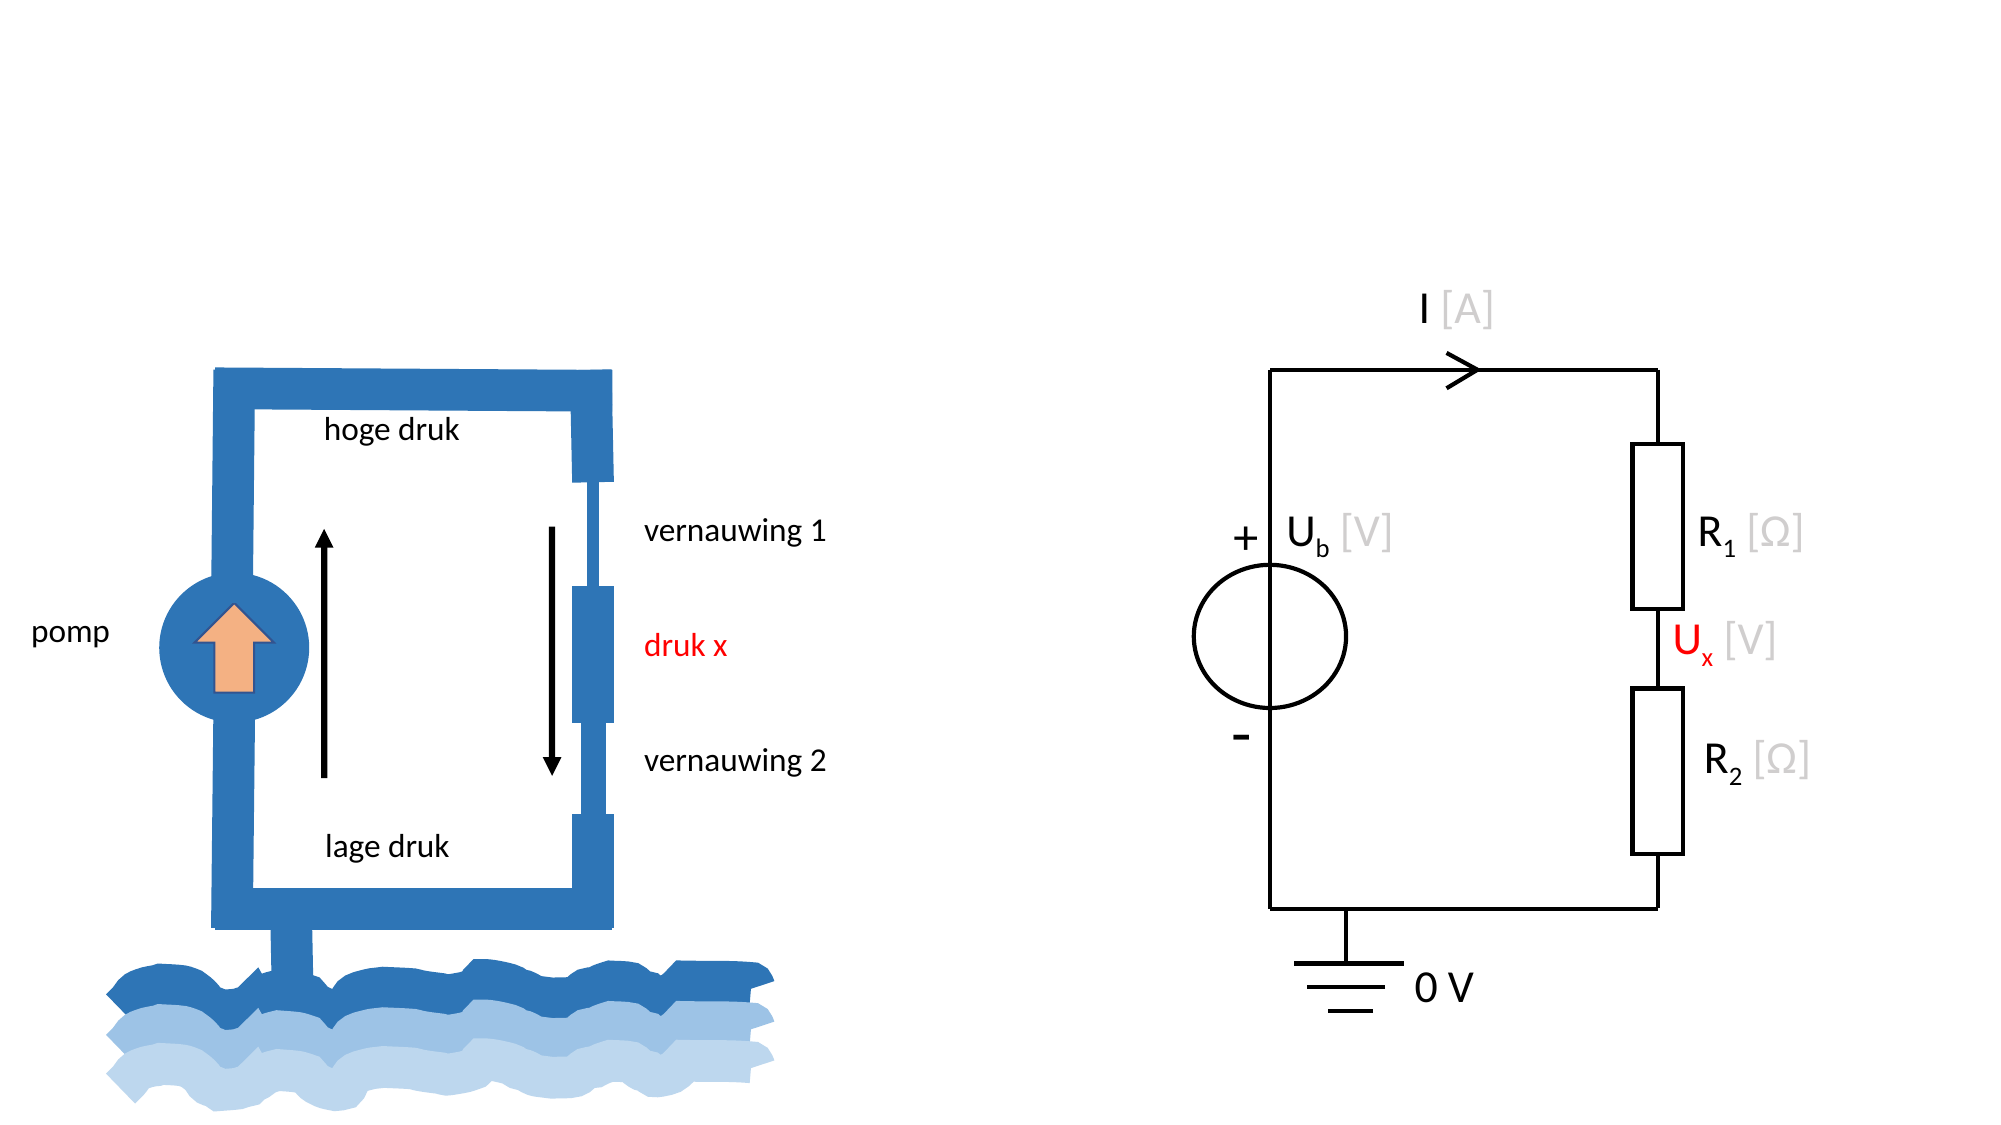

I [A]
Ub [V]
R1 [Ω]
+
Ux [V]
-
R2 [Ω]
0 V
hoge druk
vernauwing 1
pomp
druk x
vernauwing 2
lage druk